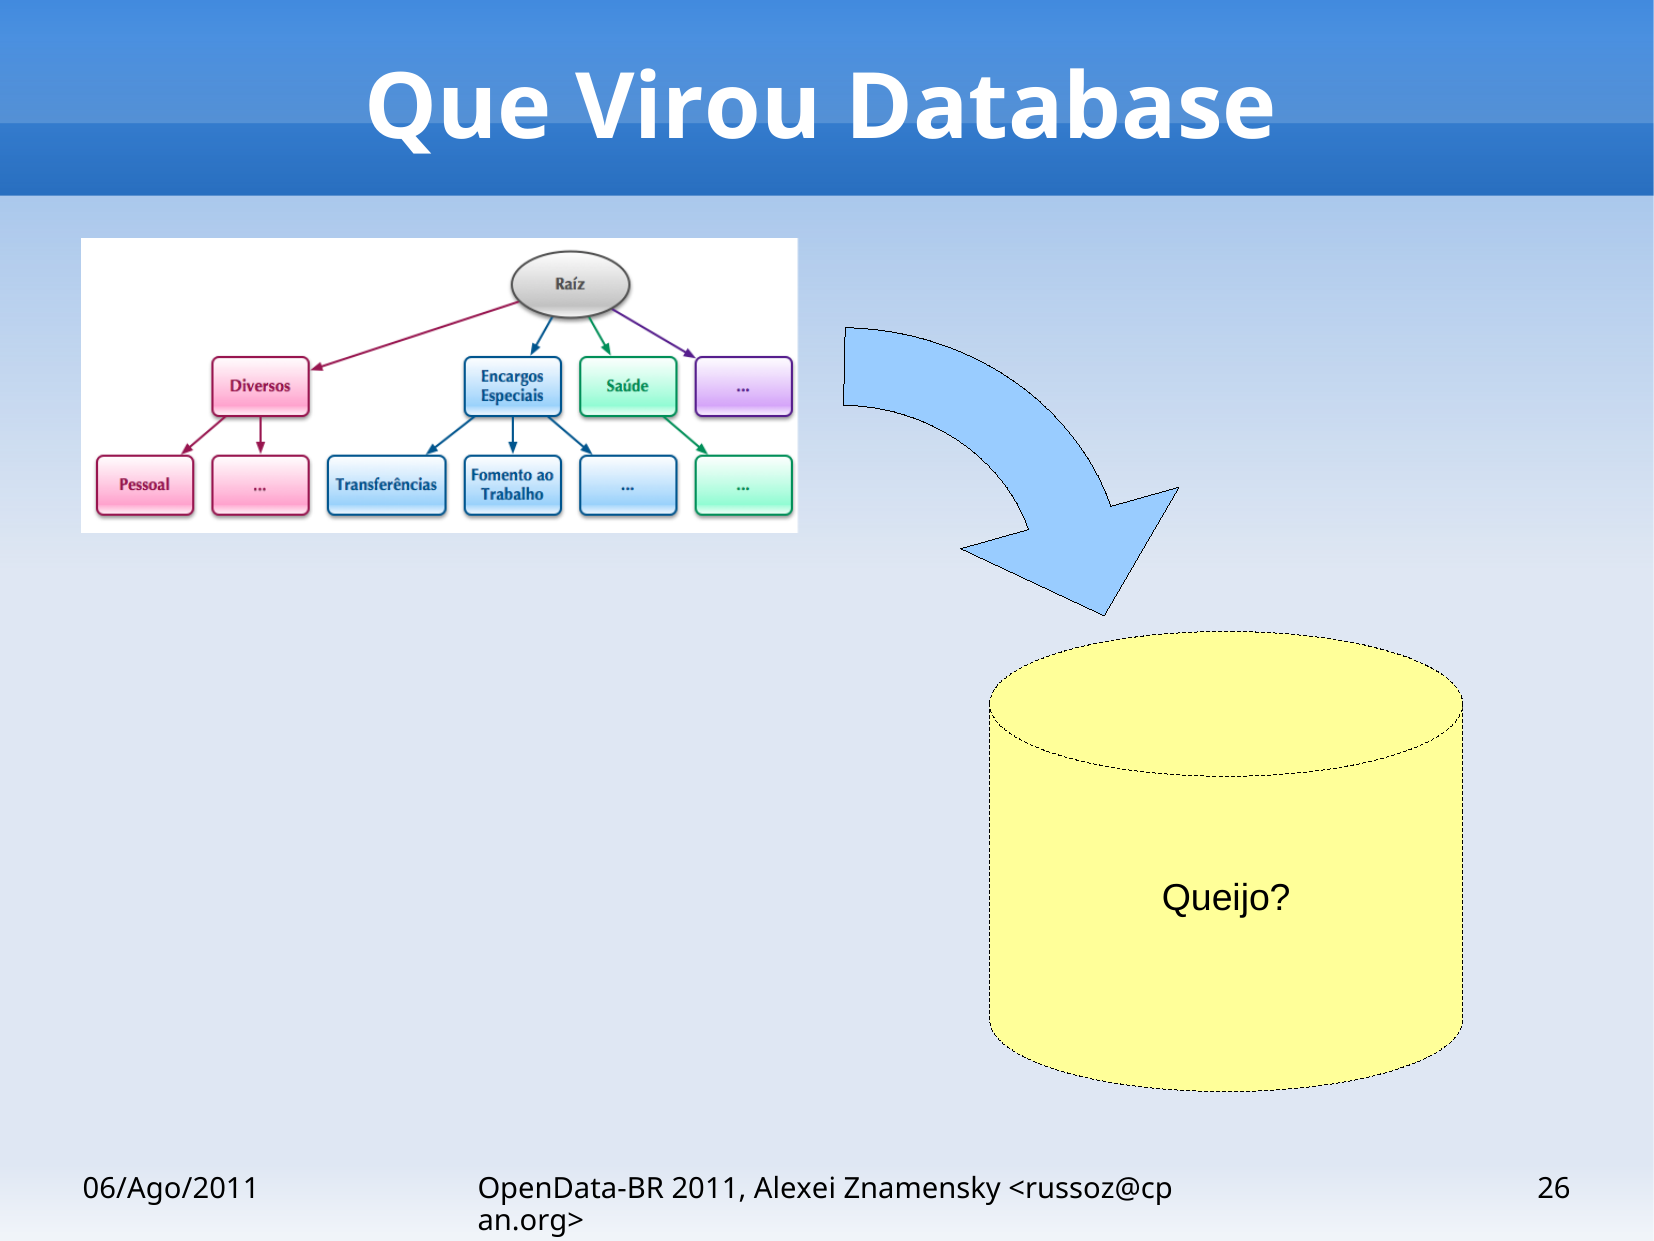

# Que Virou Database
Queijo?
06/Ago/2011
OpenData-BR 2011, Alexei Znamensky <russoz@cpan.org>
26